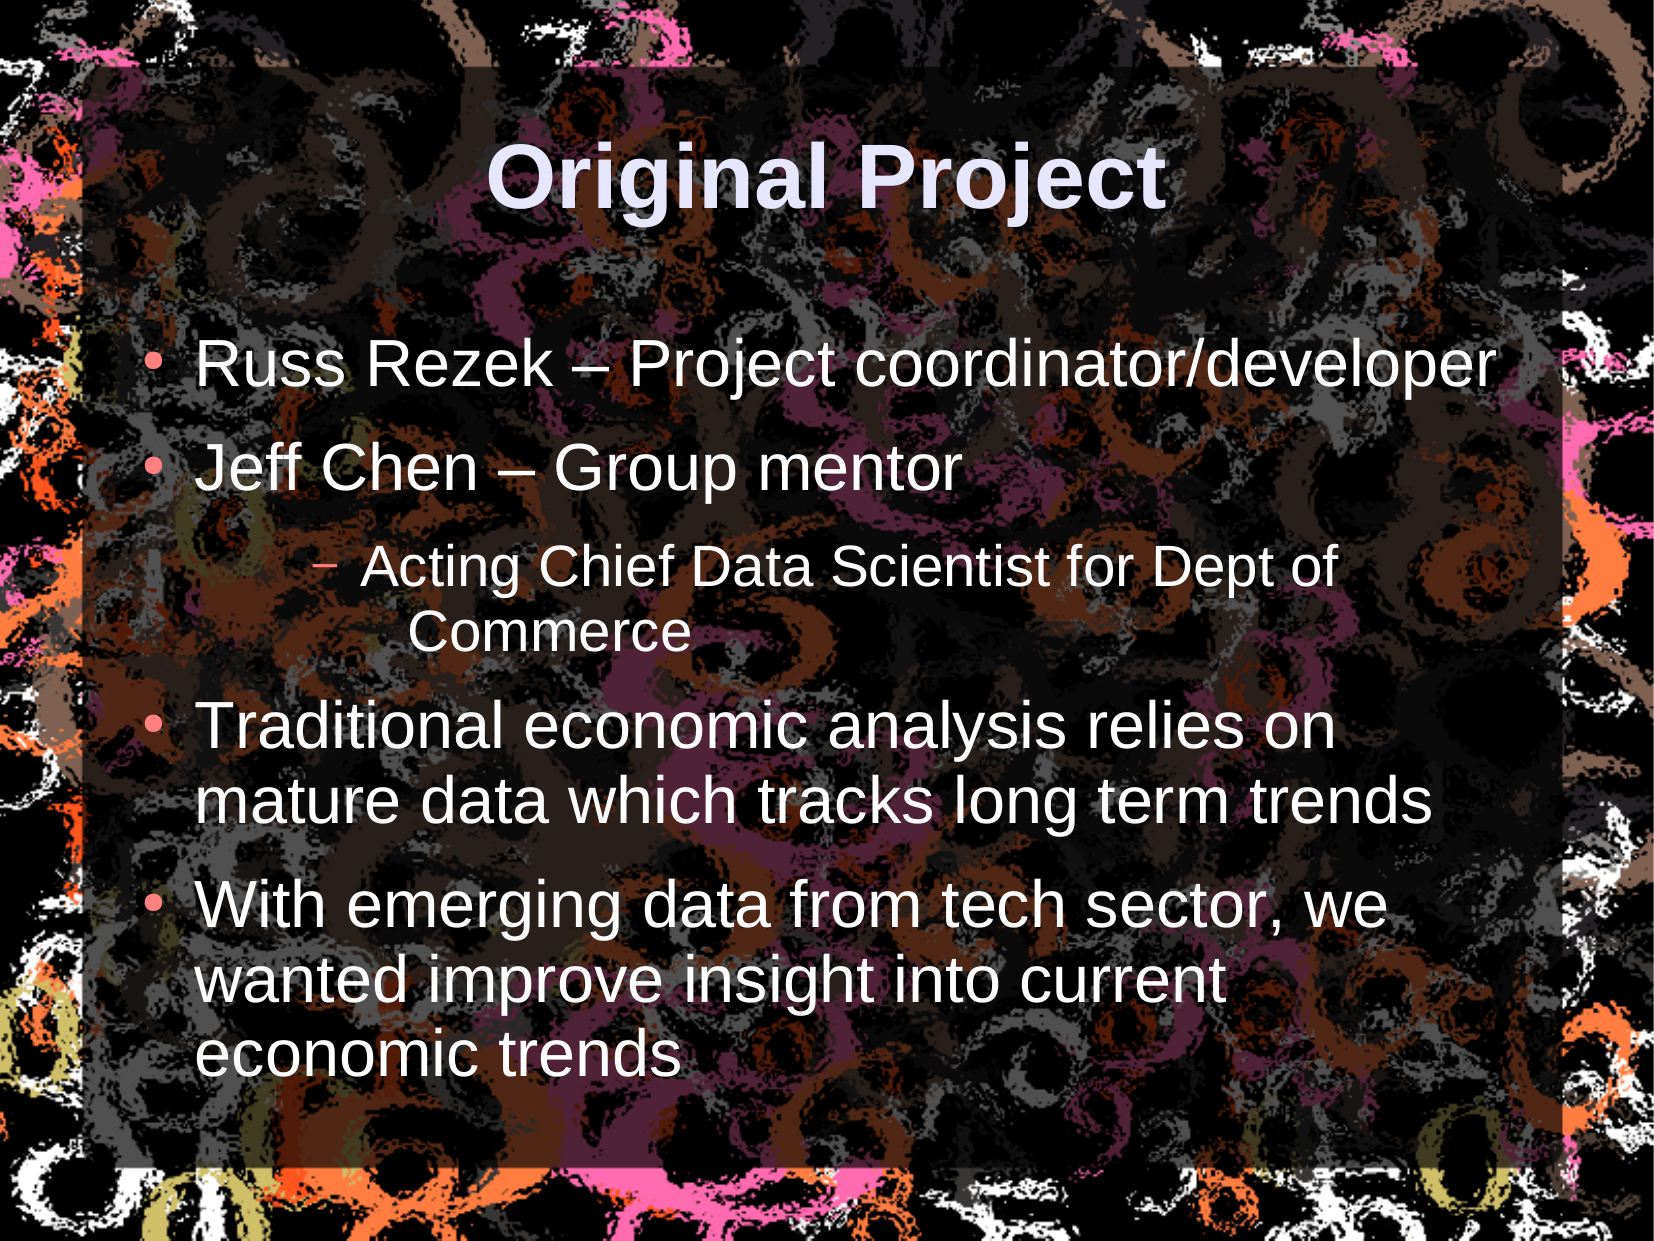

# Original Project
Russ Rezek – Project coordinator/developer
Jeff Chen – Group mentor
Acting Chief Data Scientist for Dept of Commerce
Traditional economic analysis relies on mature data which tracks long term trends
With emerging data from tech sector, we wanted improve insight into current economic trends